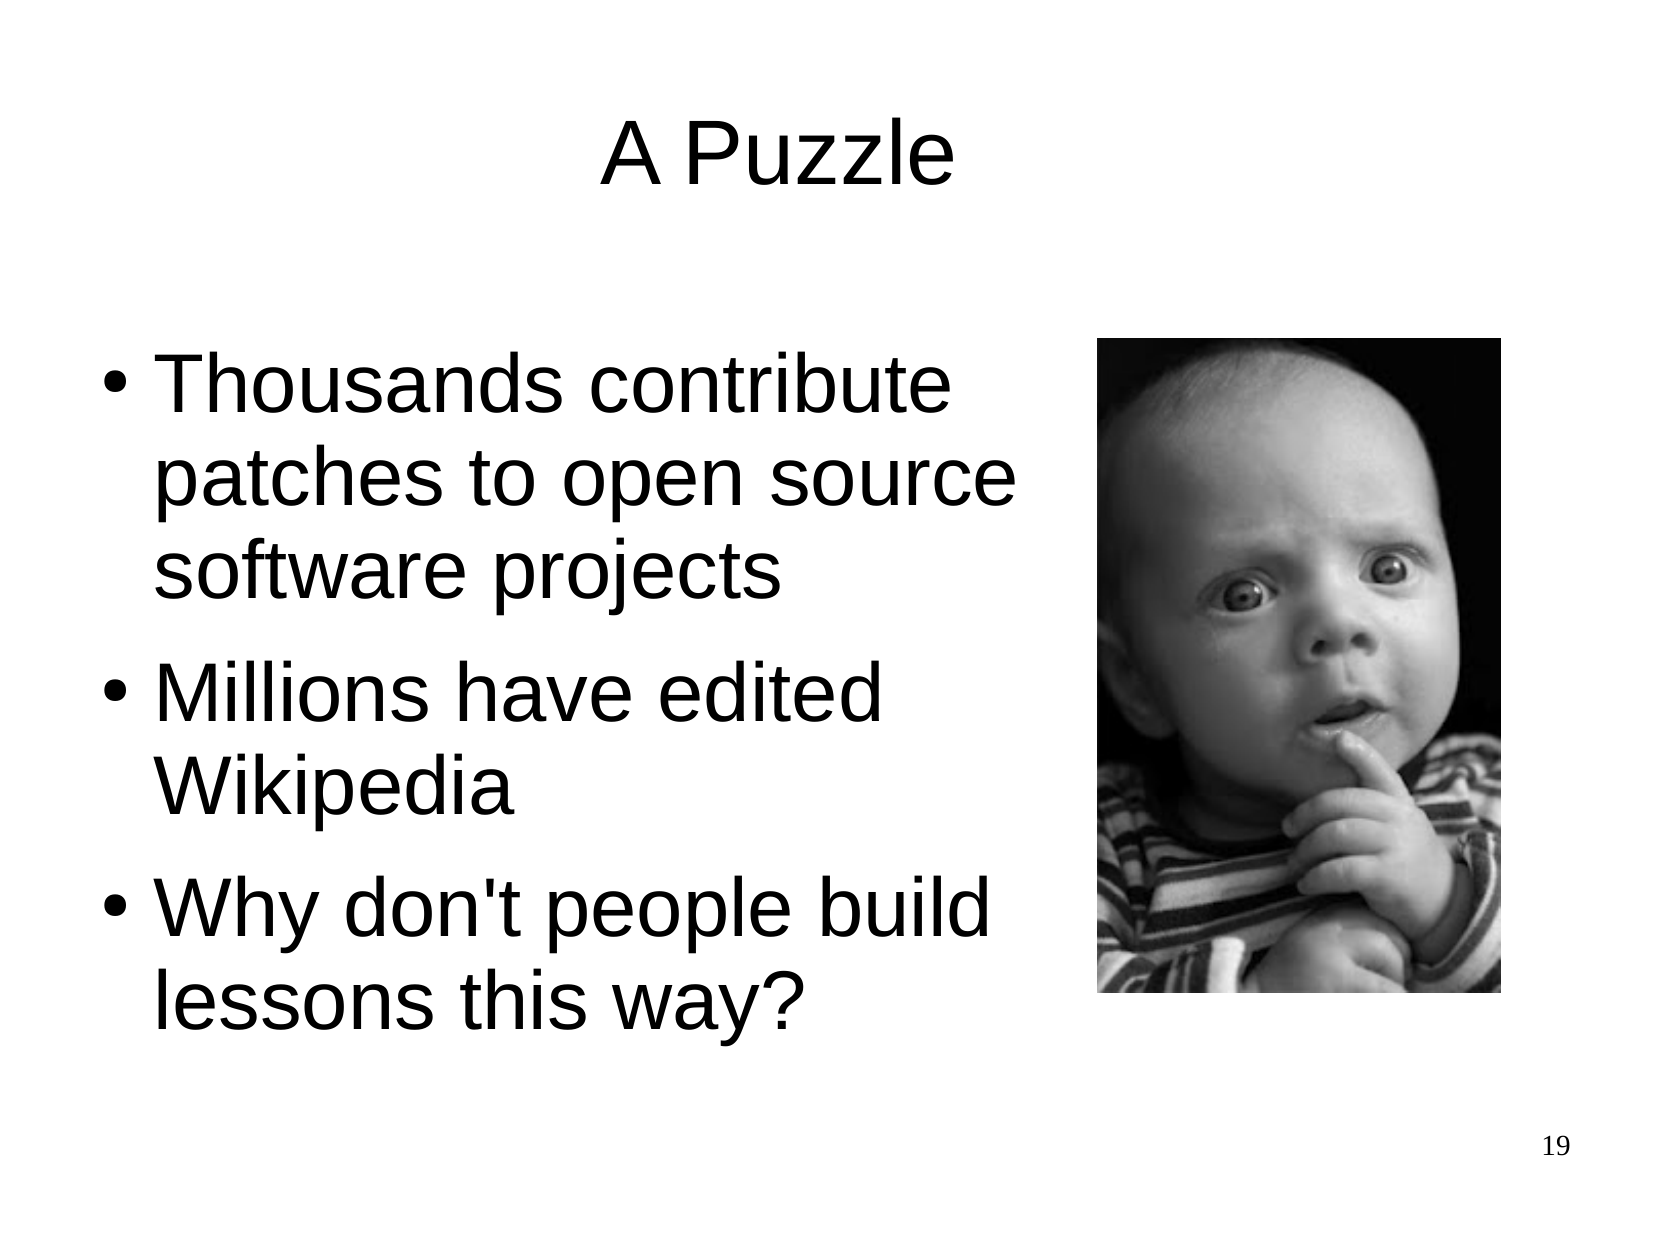

# A Puzzle
Thousands contribute patches to open source software projects
Millions have edited Wikipedia
Why don't people build lessons this way?
19